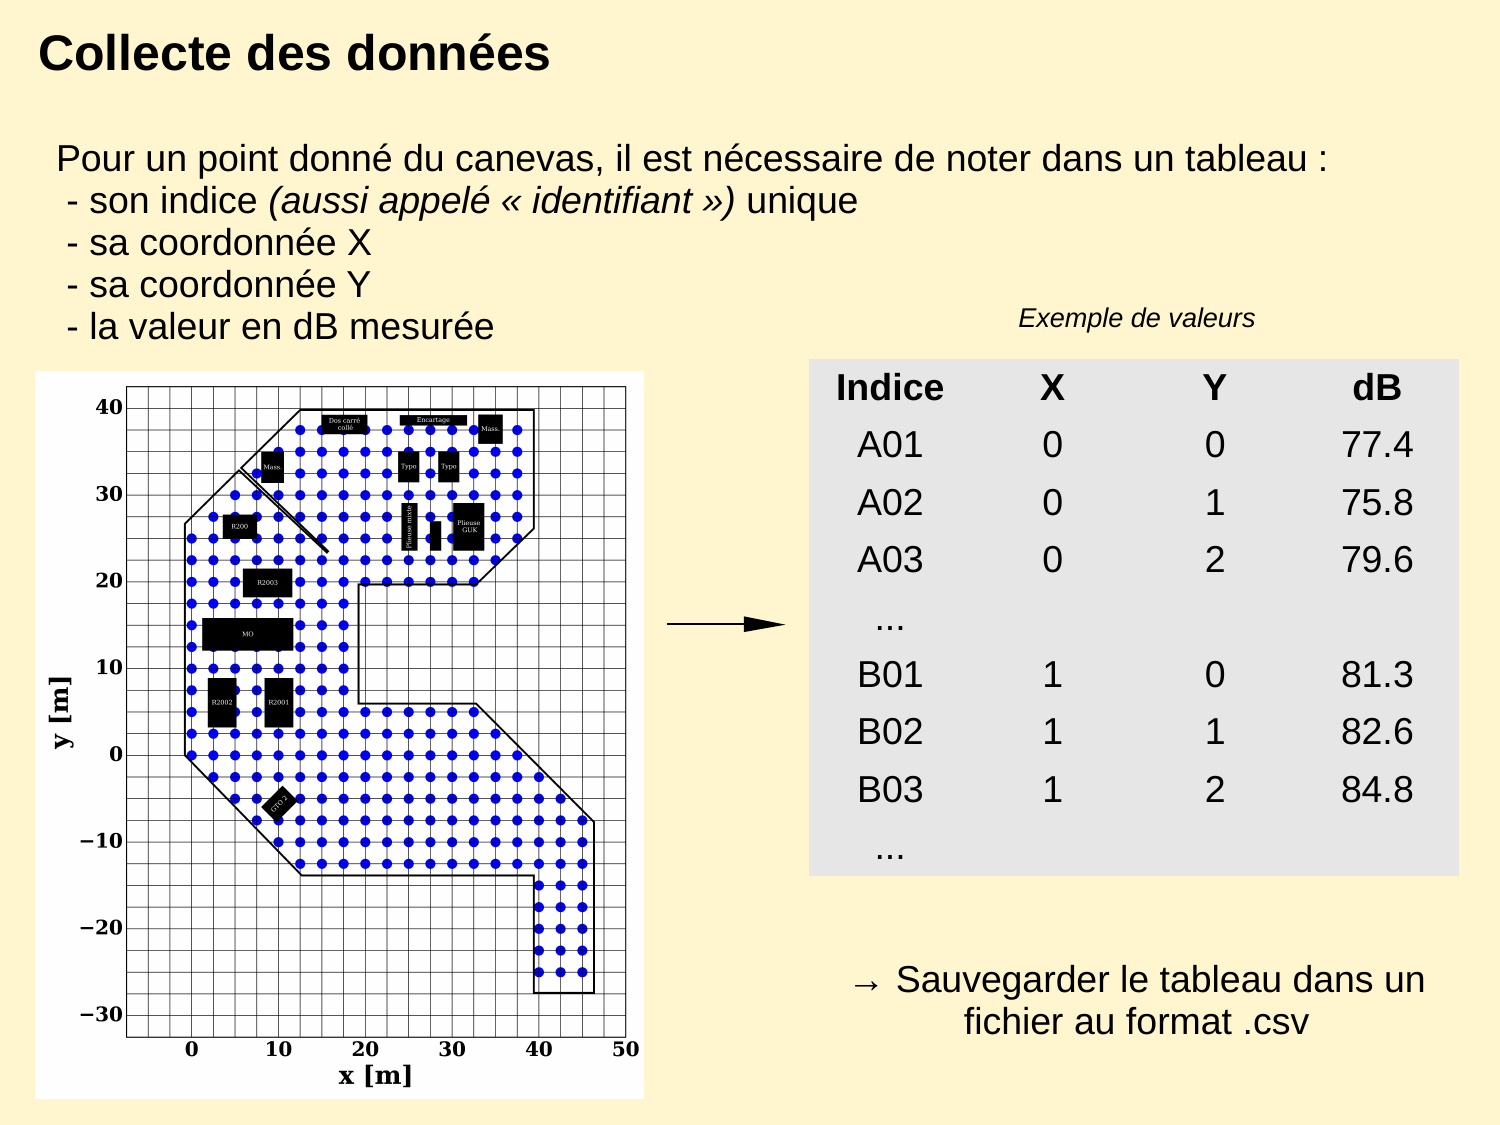

Collecte des données
Pour un point donné du canevas, il est nécessaire de noter dans un tableau :
 - son indice (aussi appelé « identifiant ») unique
 - sa coordonnée X
 - sa coordonnée Y
 - la valeur en dB mesurée
Exemple de valeurs
| Indice | X | Y | dB |
| --- | --- | --- | --- |
| A01 | 0 | 0 | 77.4 |
| A02 | 0 | 1 | 75.8 |
| A03 | 0 | 2 | 79.6 |
| ... | | | |
| B01 | 1 | 0 | 81.3 |
| B02 | 1 | 1 | 82.6 |
| B03 | 1 | 2 | 84.8 |
| ... | | | |
→ Sauvegarder le tableau dans un fichier au format .csv